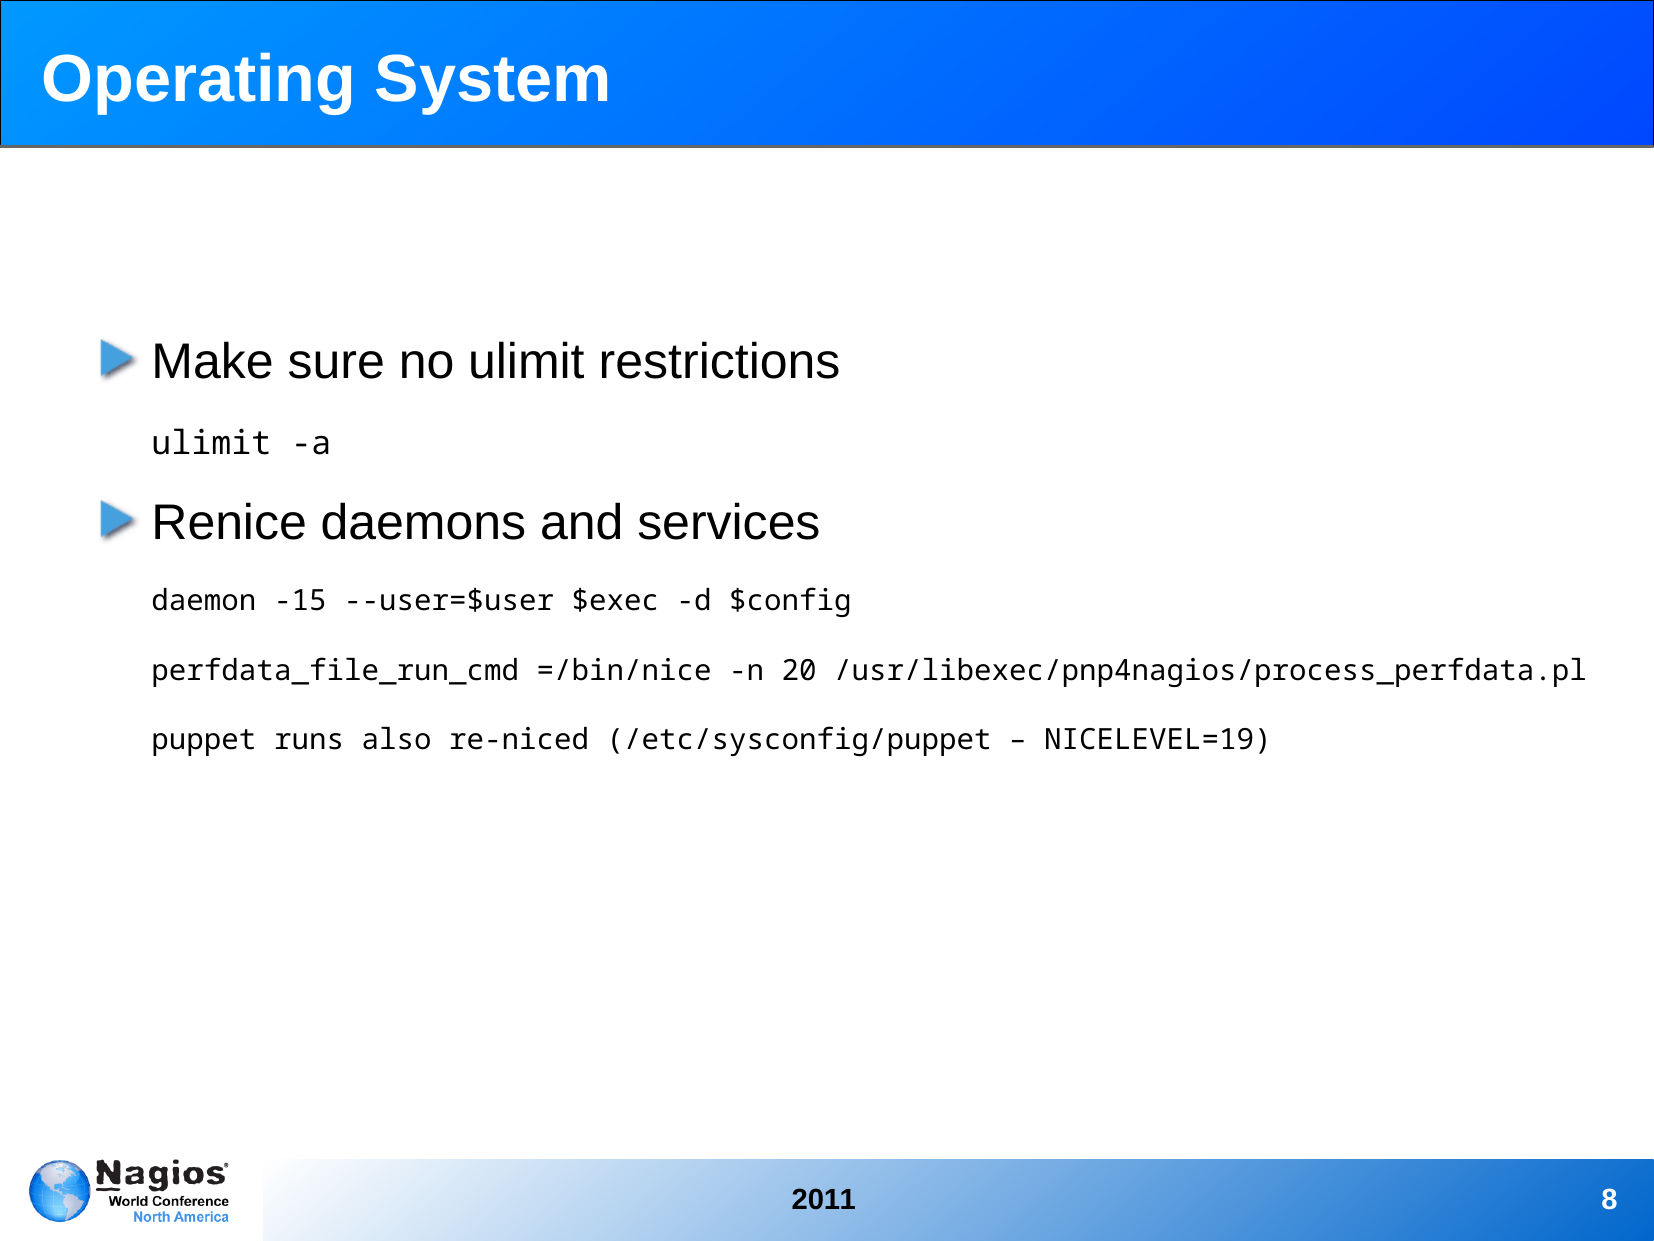

# Operating System
Make sure no ulimit restrictions
ulimit -a
Renice daemons and services
daemon -15 --user=$user $exec -d $config
perfdata_file_run_cmd =/bin/nice -n 20 /usr/libexec/pnp4nagios/process_perfdata.pl
puppet runs also re-niced (/etc/sysconfig/puppet – NICELEVEL=19)
2011
8